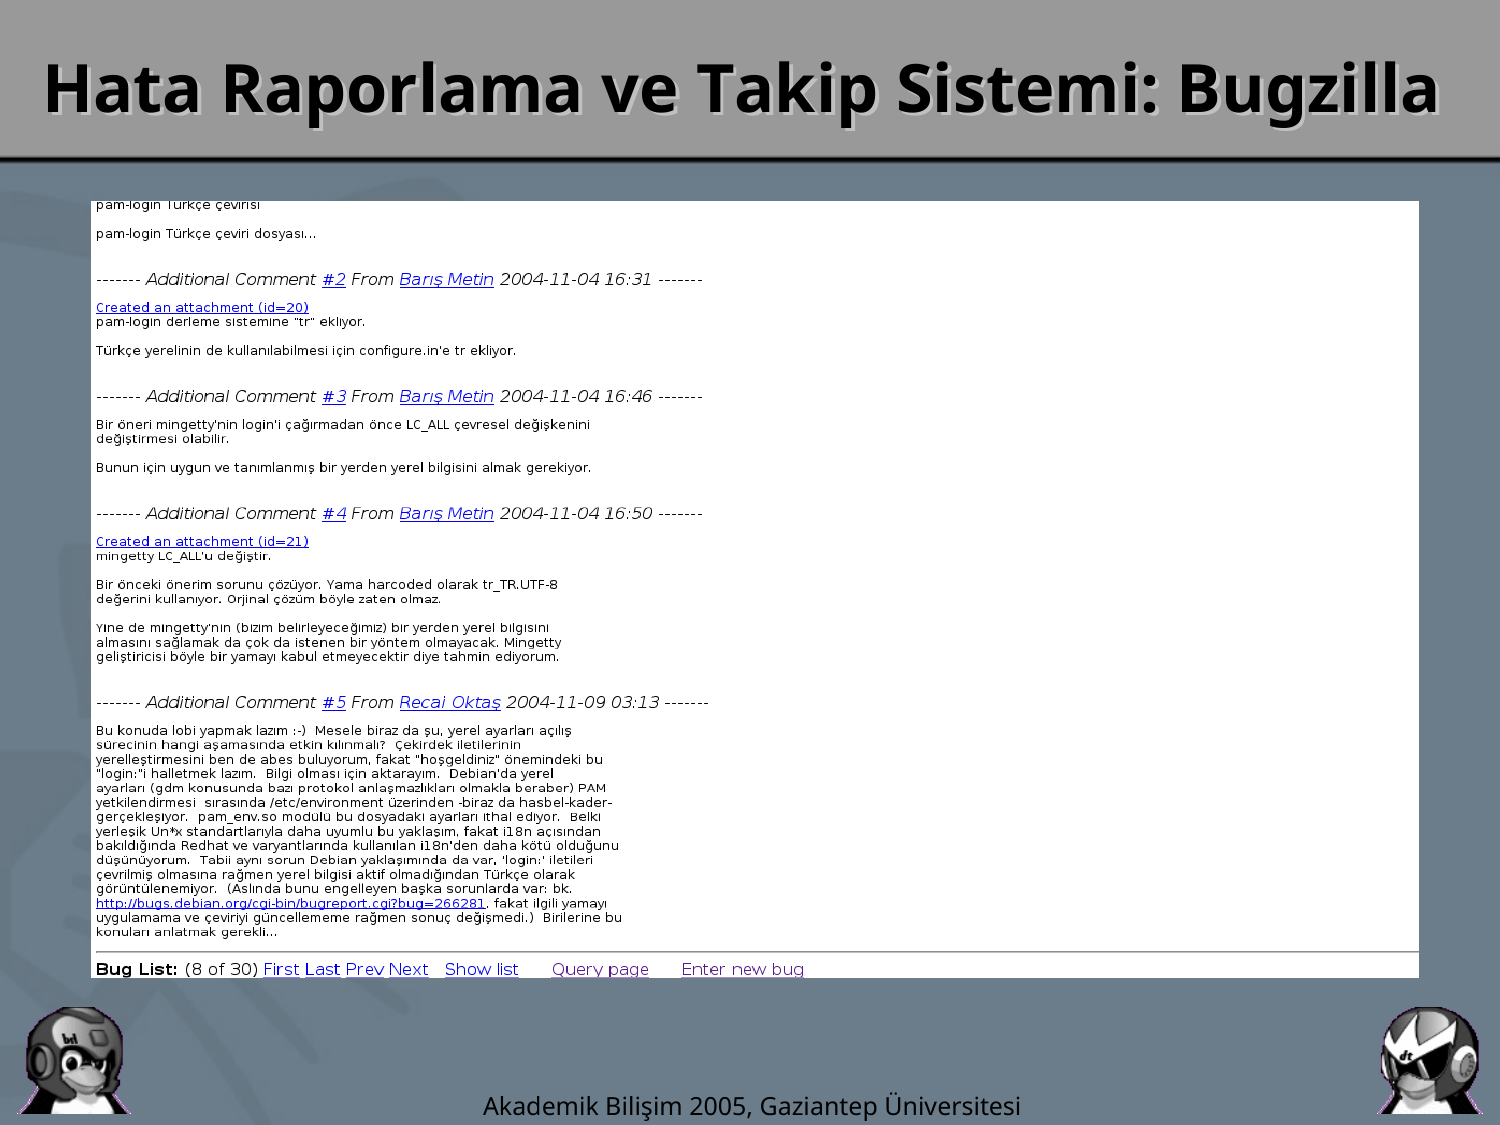

# Hata Raporlama ve Takip Sistemi: Bugzilla